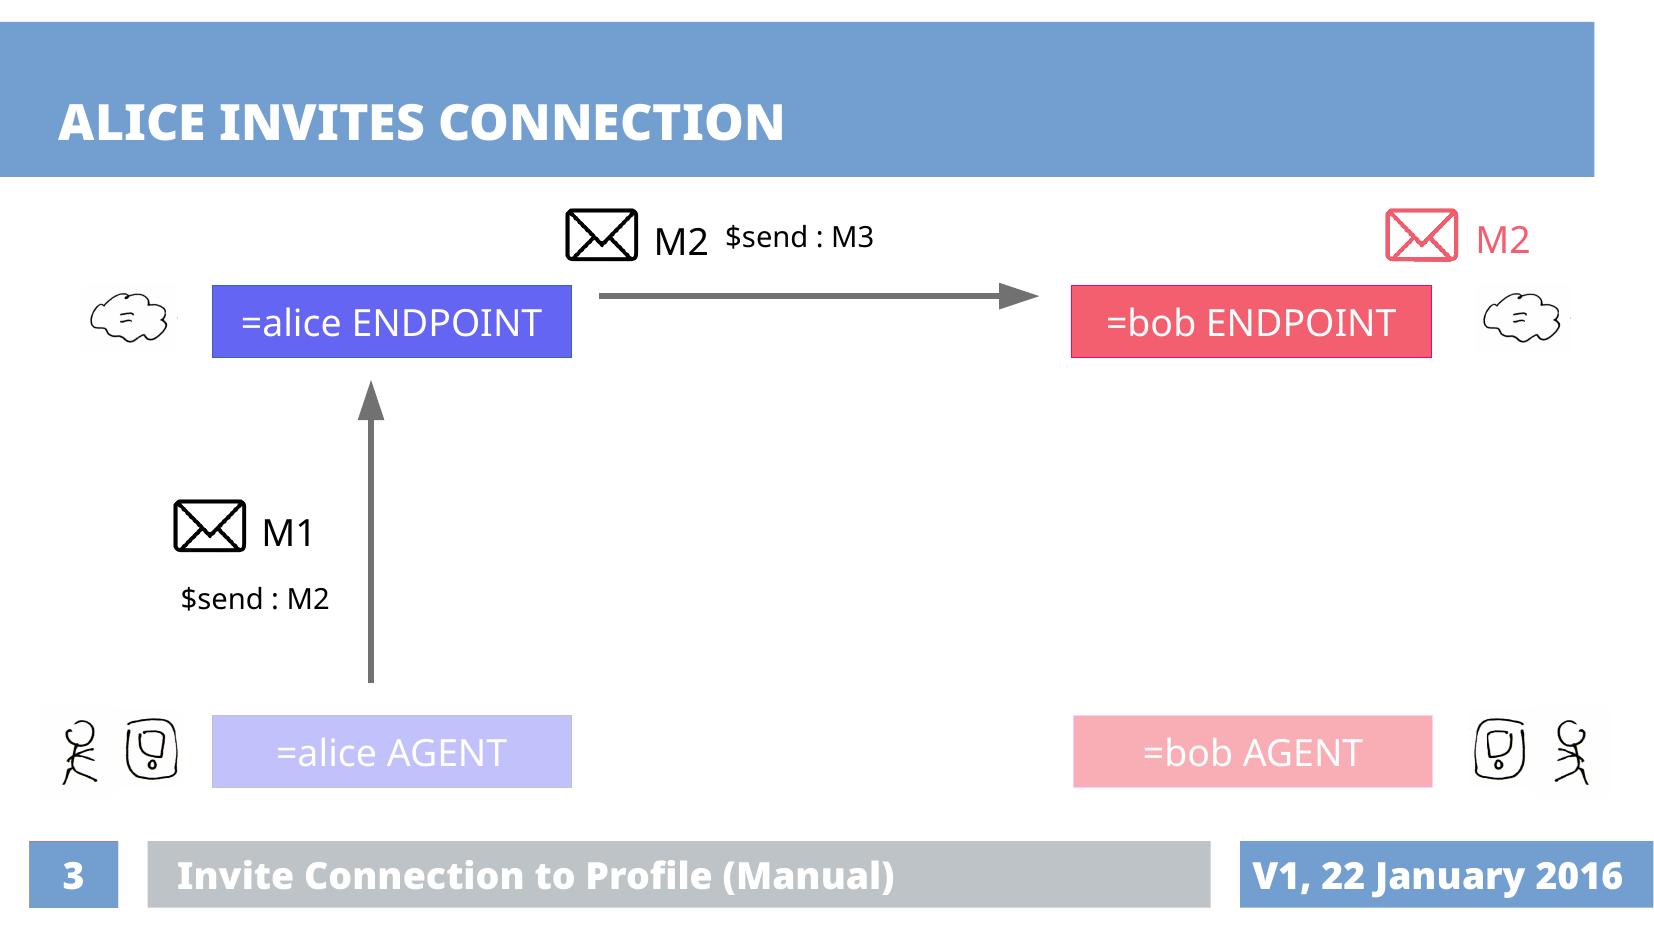

# ALICE INVITES CONNECTION
$send : M3
M2
M2
=alice ENDPOINT
=bob ENDPOINT
M1
$send : M2
=alice AGENT
=bob AGENT
3
Invite Connection to Profile (Manual)
V1, 22 January 2016